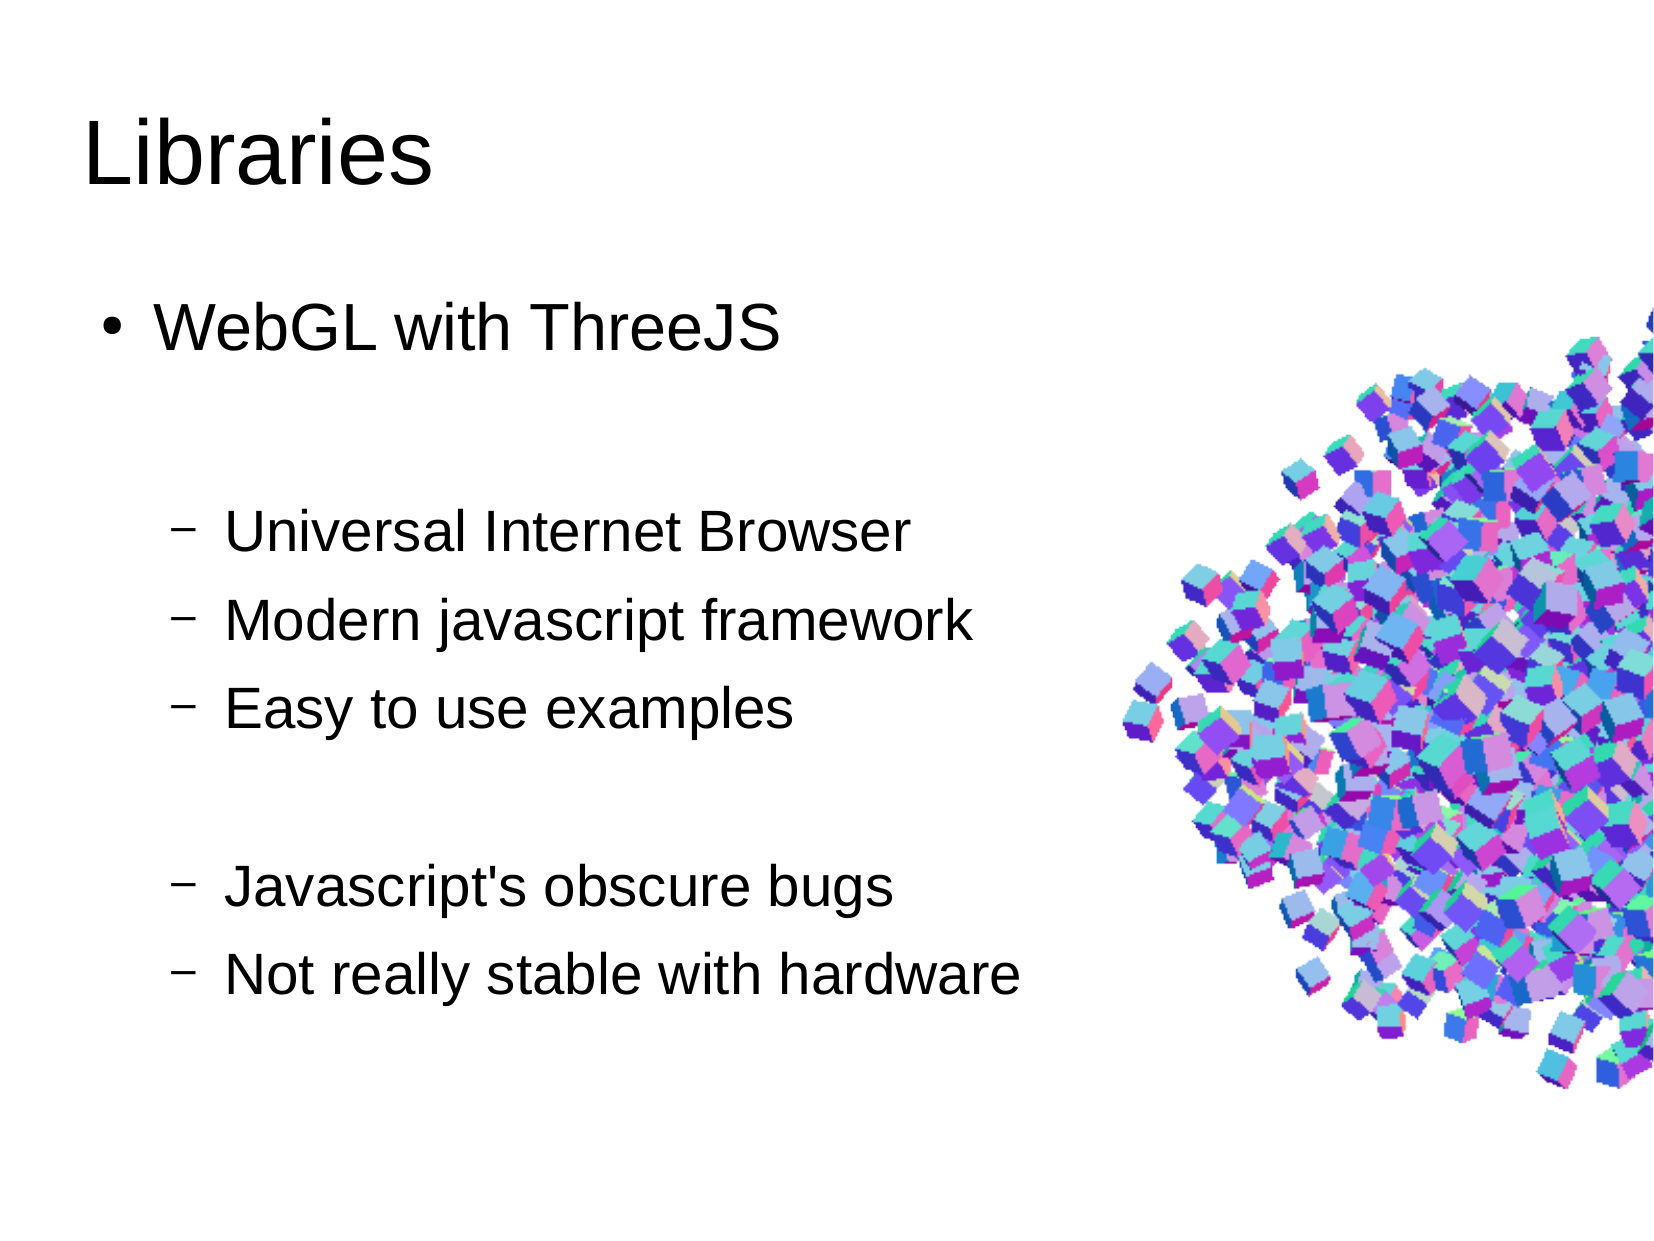

# Libraries
WebGL with ThreeJS
Universal Internet Browser
Modern javascript framework
Easy to use examples
Javascript's obscure bugs
Not really stable with hardware